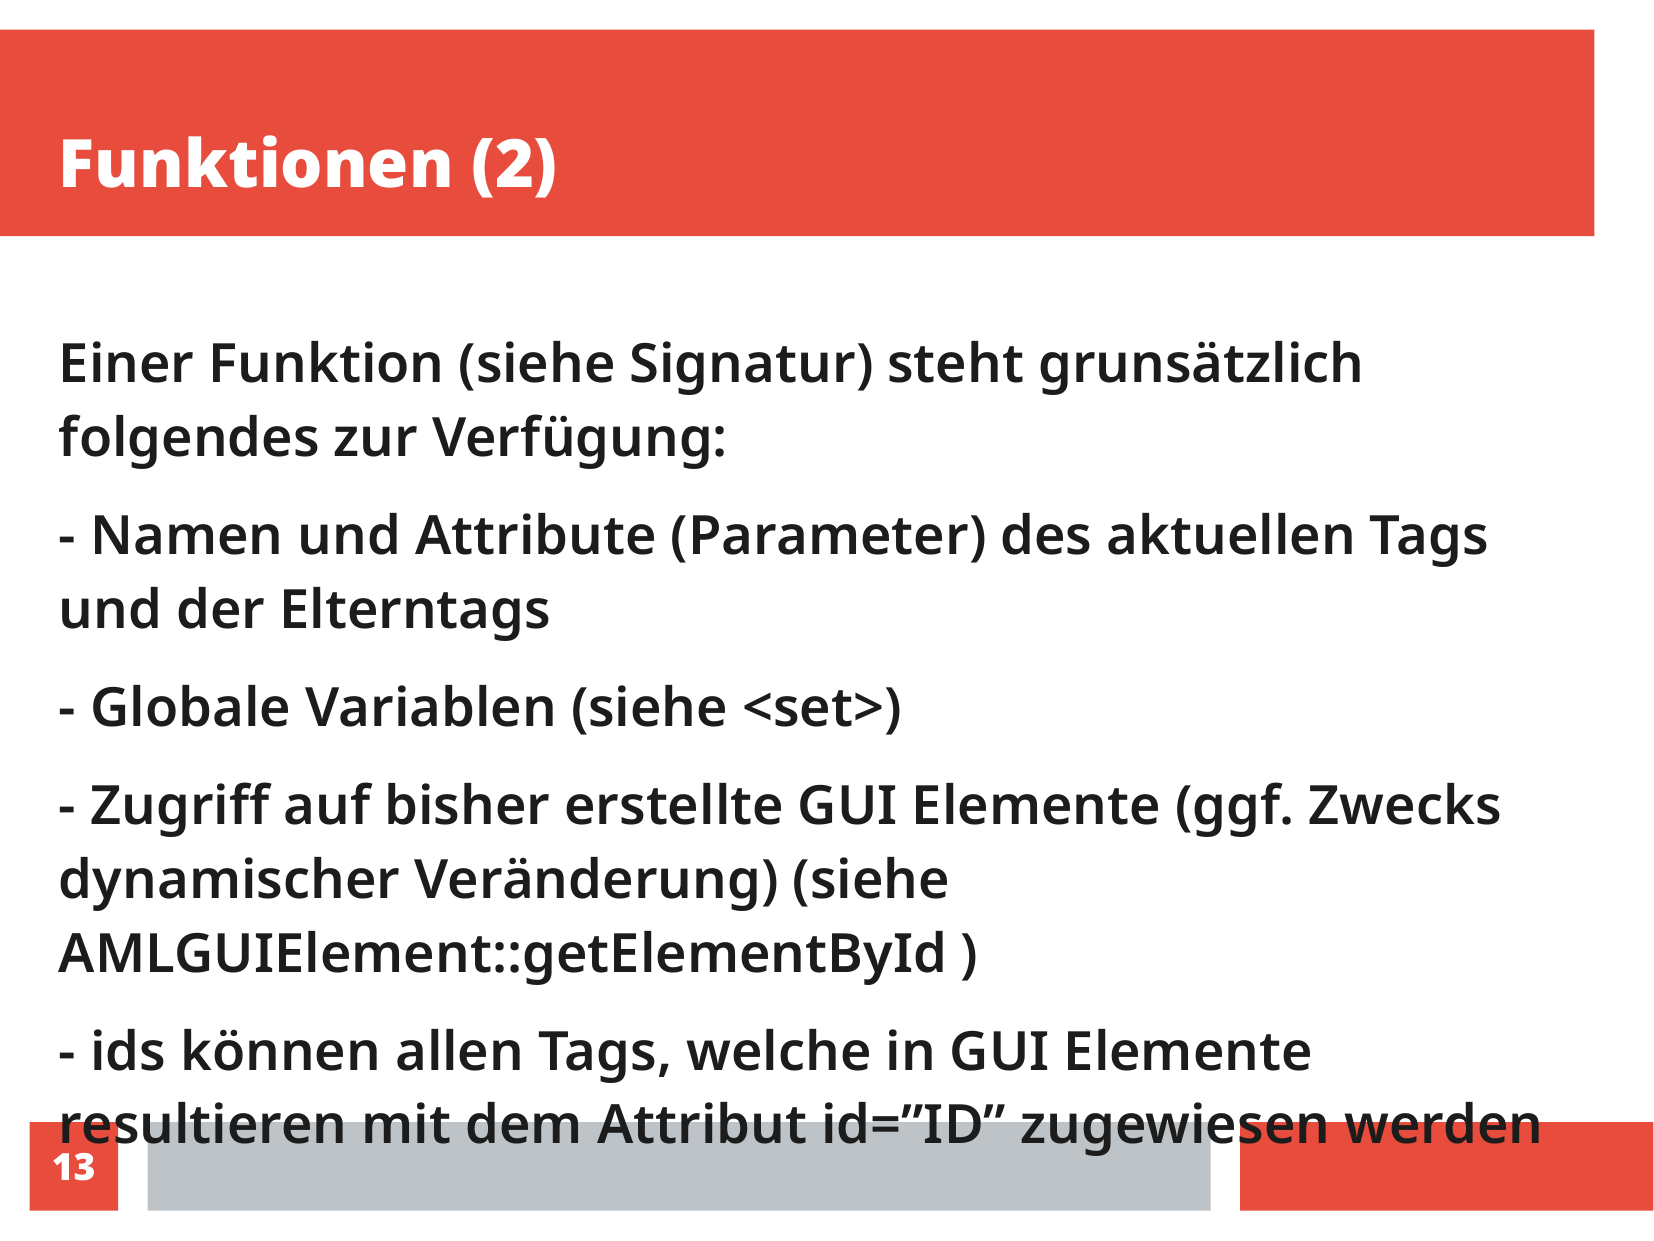

# Funktionen (2)
Einer Funktion (siehe Signatur) steht grunsätzlich folgendes zur Verfügung:
- Namen und Attribute (Parameter) des aktuellen Tags und der Elterntags
- Globale Variablen (siehe <set>)
- Zugriff auf bisher erstellte GUI Elemente (ggf. Zwecks dynamischer Veränderung) (siehe AMLGUIElement::getElementById )
- ids können allen Tags, welche in GUI Elemente resultieren mit dem Attribut id=”ID” zugewiesen werden
13